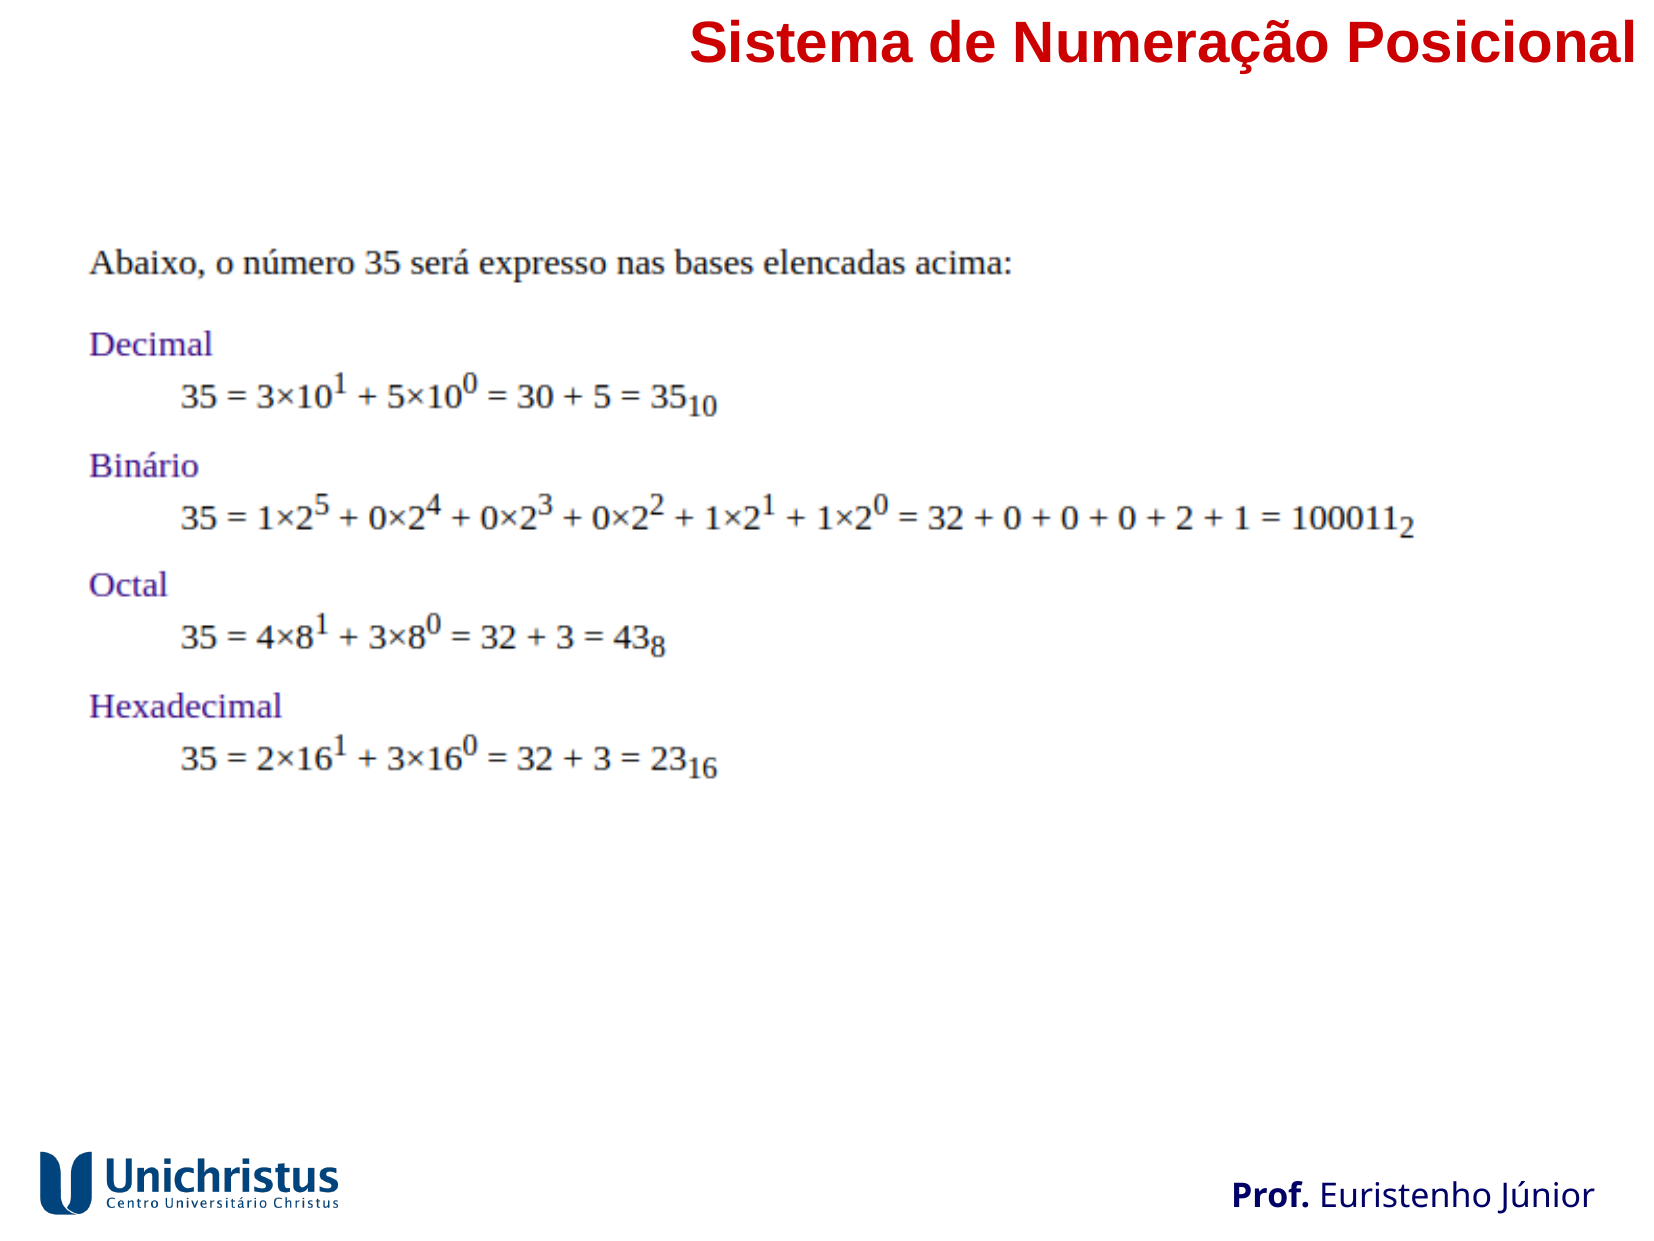

Sistema de Numeração Posicional
Prof. Euristenho Júnior